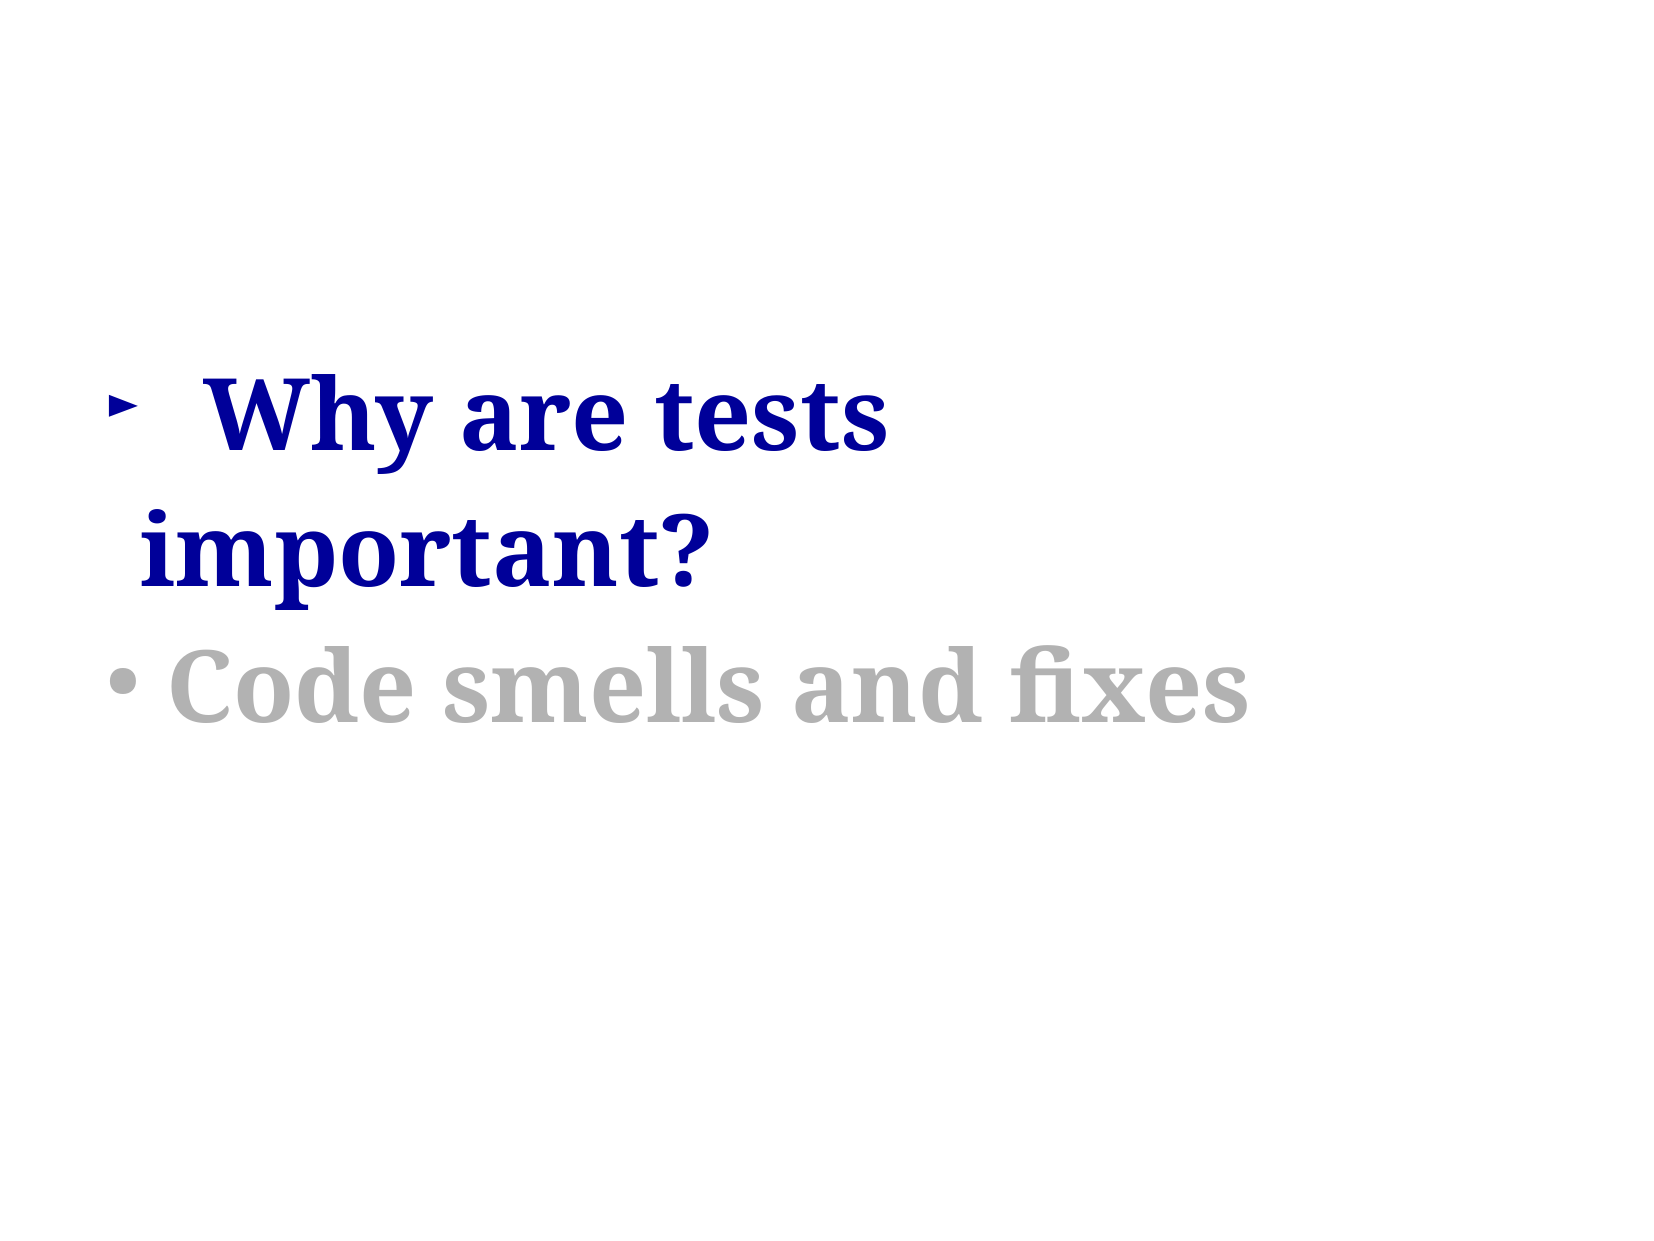

# Why are tests important?
 Code smells and fixes